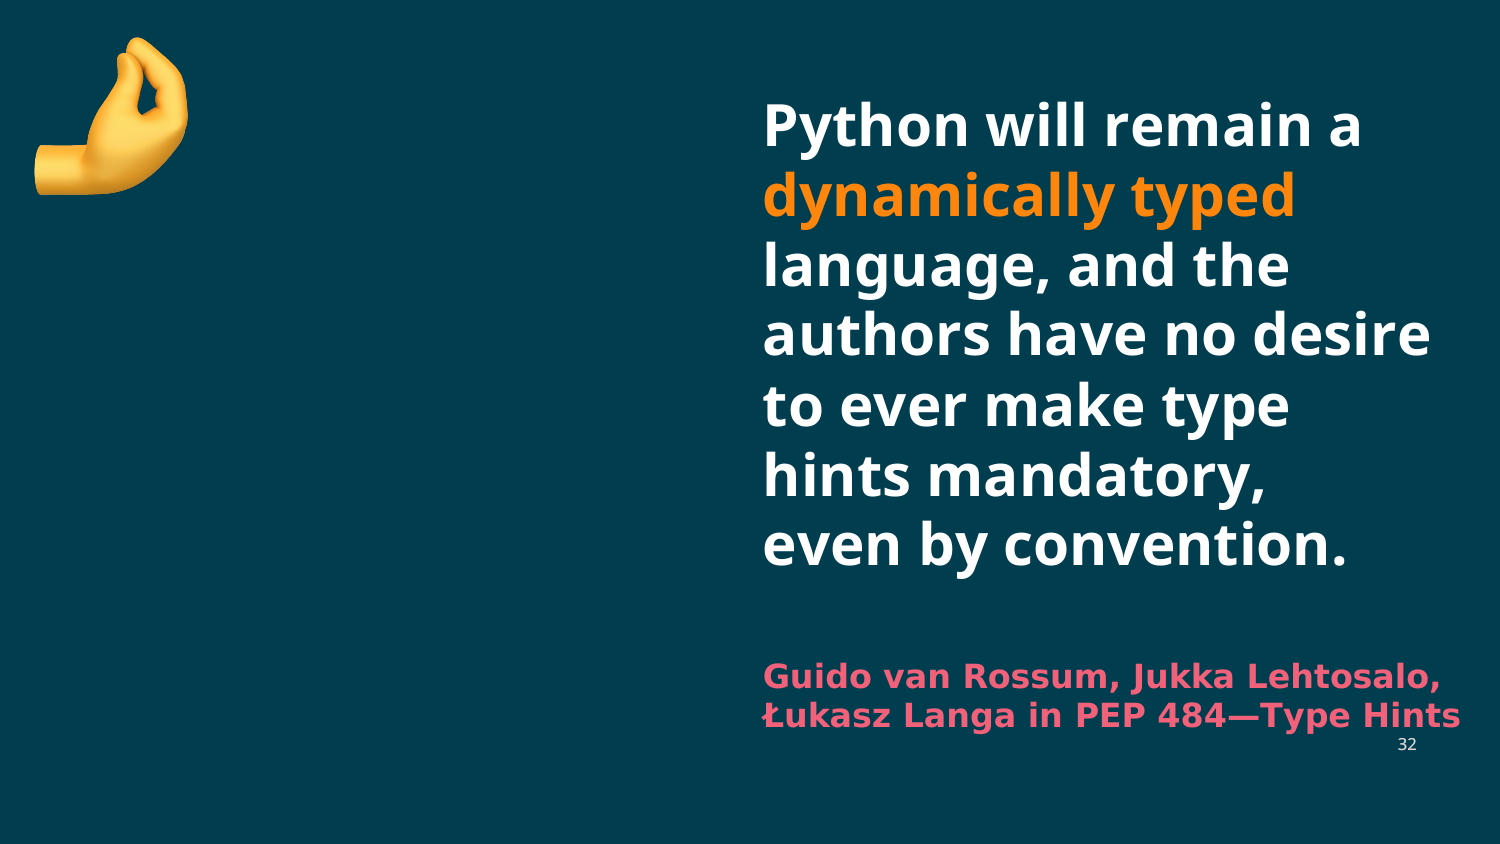

Python will remain a
dynamically typed
language, and the
authors have no desire
to ever make type
hints mandatory,
even by convention.
Guido van Rossum, Jukka Lehtosalo,
Łukasz Langa in PEP 484—Type Hints
32
32